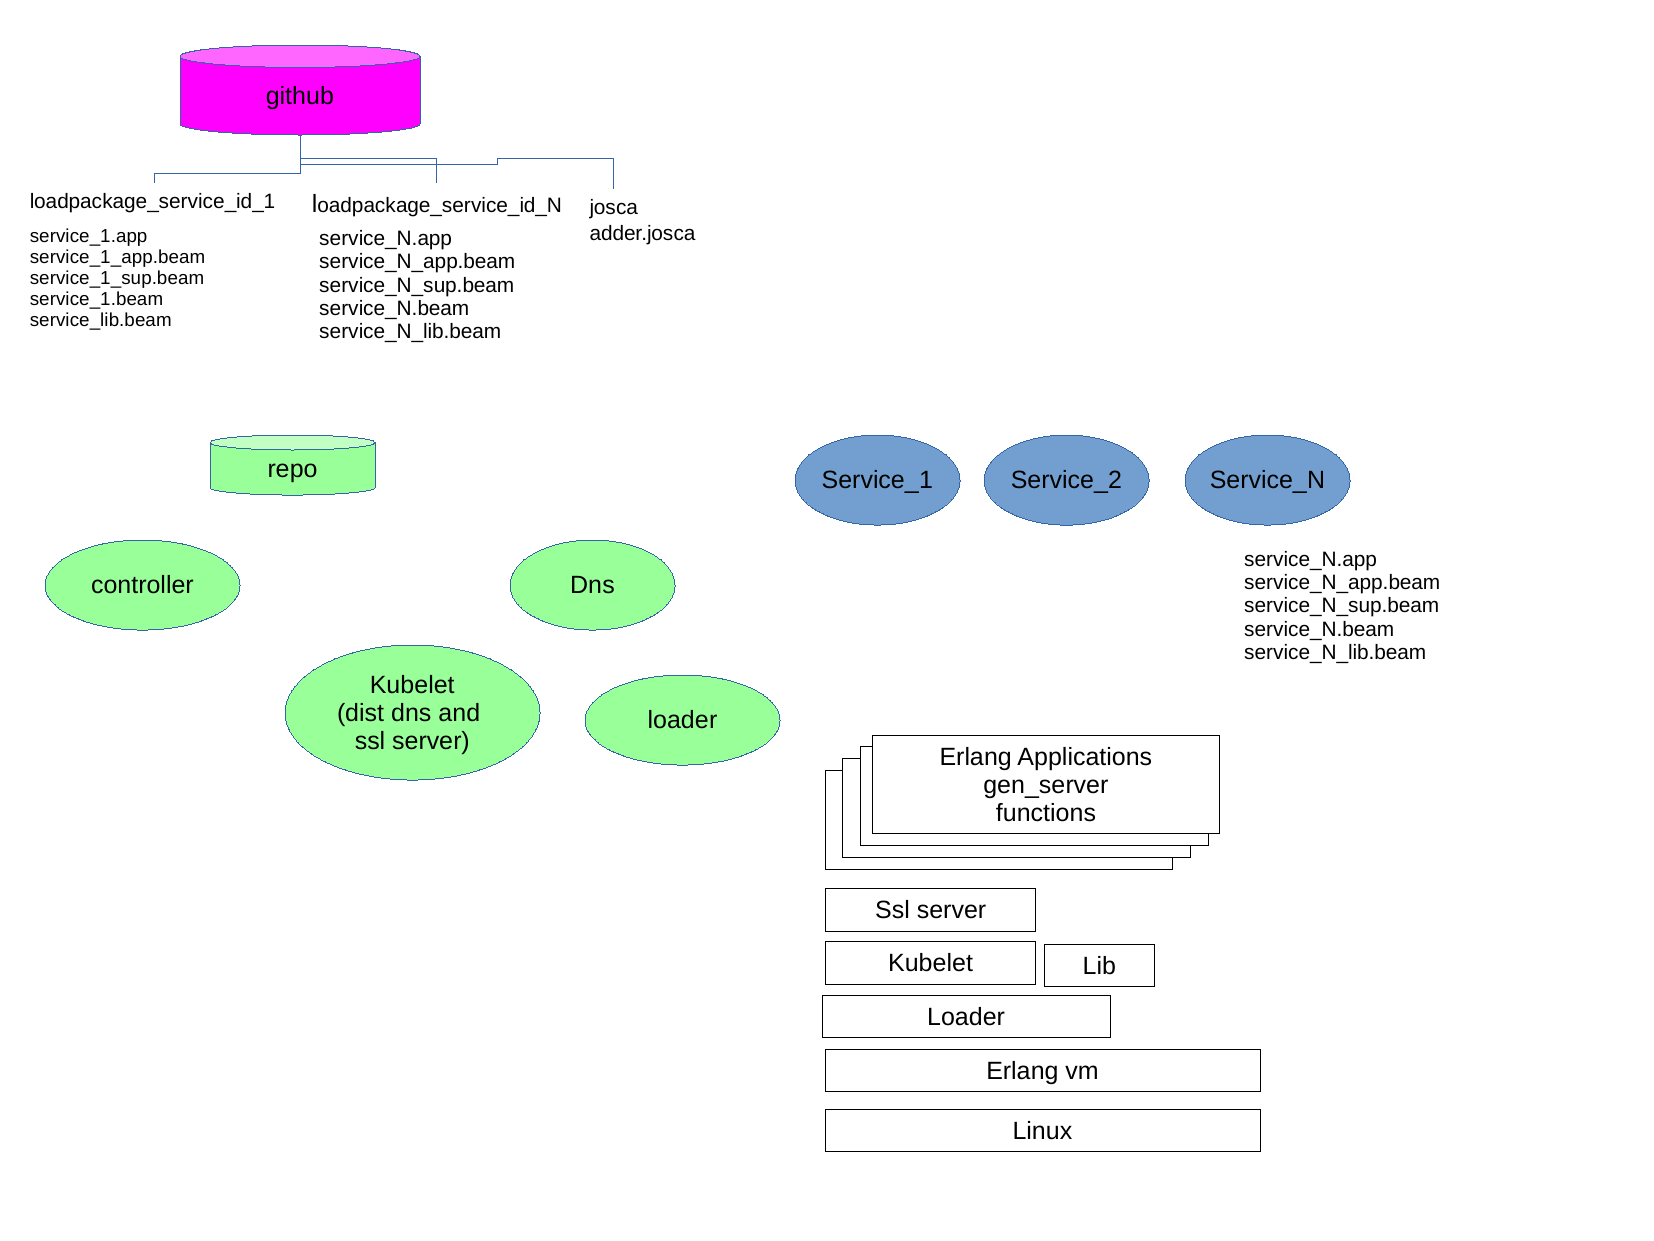

github
loadpackage_service_id_1
loadpackage_service_id_N
josca
adder.josca
service_1.app
service_1_app.beam
service_1_sup.beam
service_1.beam
service_lib.beam
service_N.app
service_N_app.beam
service_N_sup.beam
service_N.beam
service_N_lib.beam
repo
Service_1
Service_N
Service_2
controller
Dns
service_N.app
service_N_app.beam
service_N_sup.beam
service_N.beam
service_N_lib.beam
Kubelet
(dist dns and
ssl server)
loader
Erlang Applications
gen_server
functions
Erlang Applications
gen_server
functions
Erlang Applications
gen_server
functions
Erlang Applications
gen_server
functions
Ssl server
Kubelet
Lib
Loader
Erlang vm
Linux